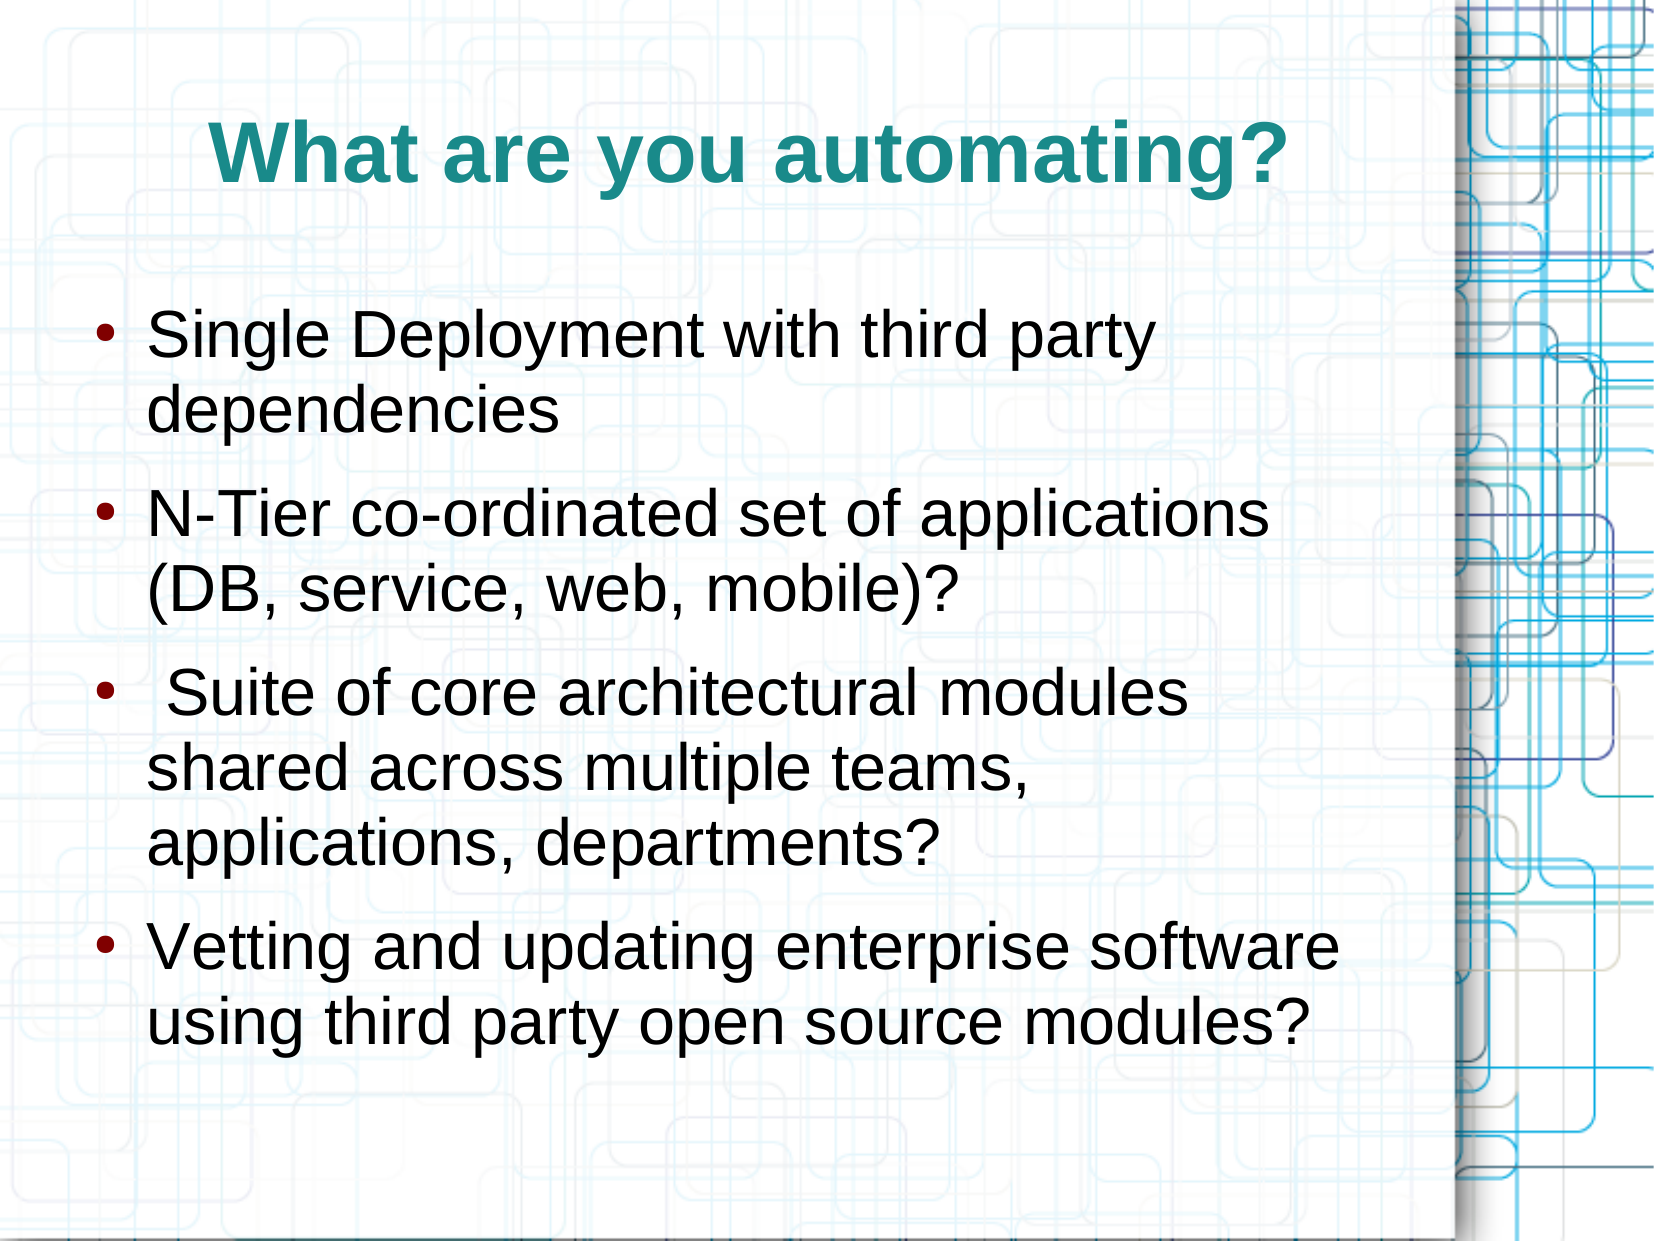

# What are you automating?
Single Deployment with third party dependencies
N-Tier co-ordinated set of applications (DB, service, web, mobile)?
 Suite of core architectural modules shared across multiple teams, applications, departments?
Vetting and updating enterprise software using third party open source modules?